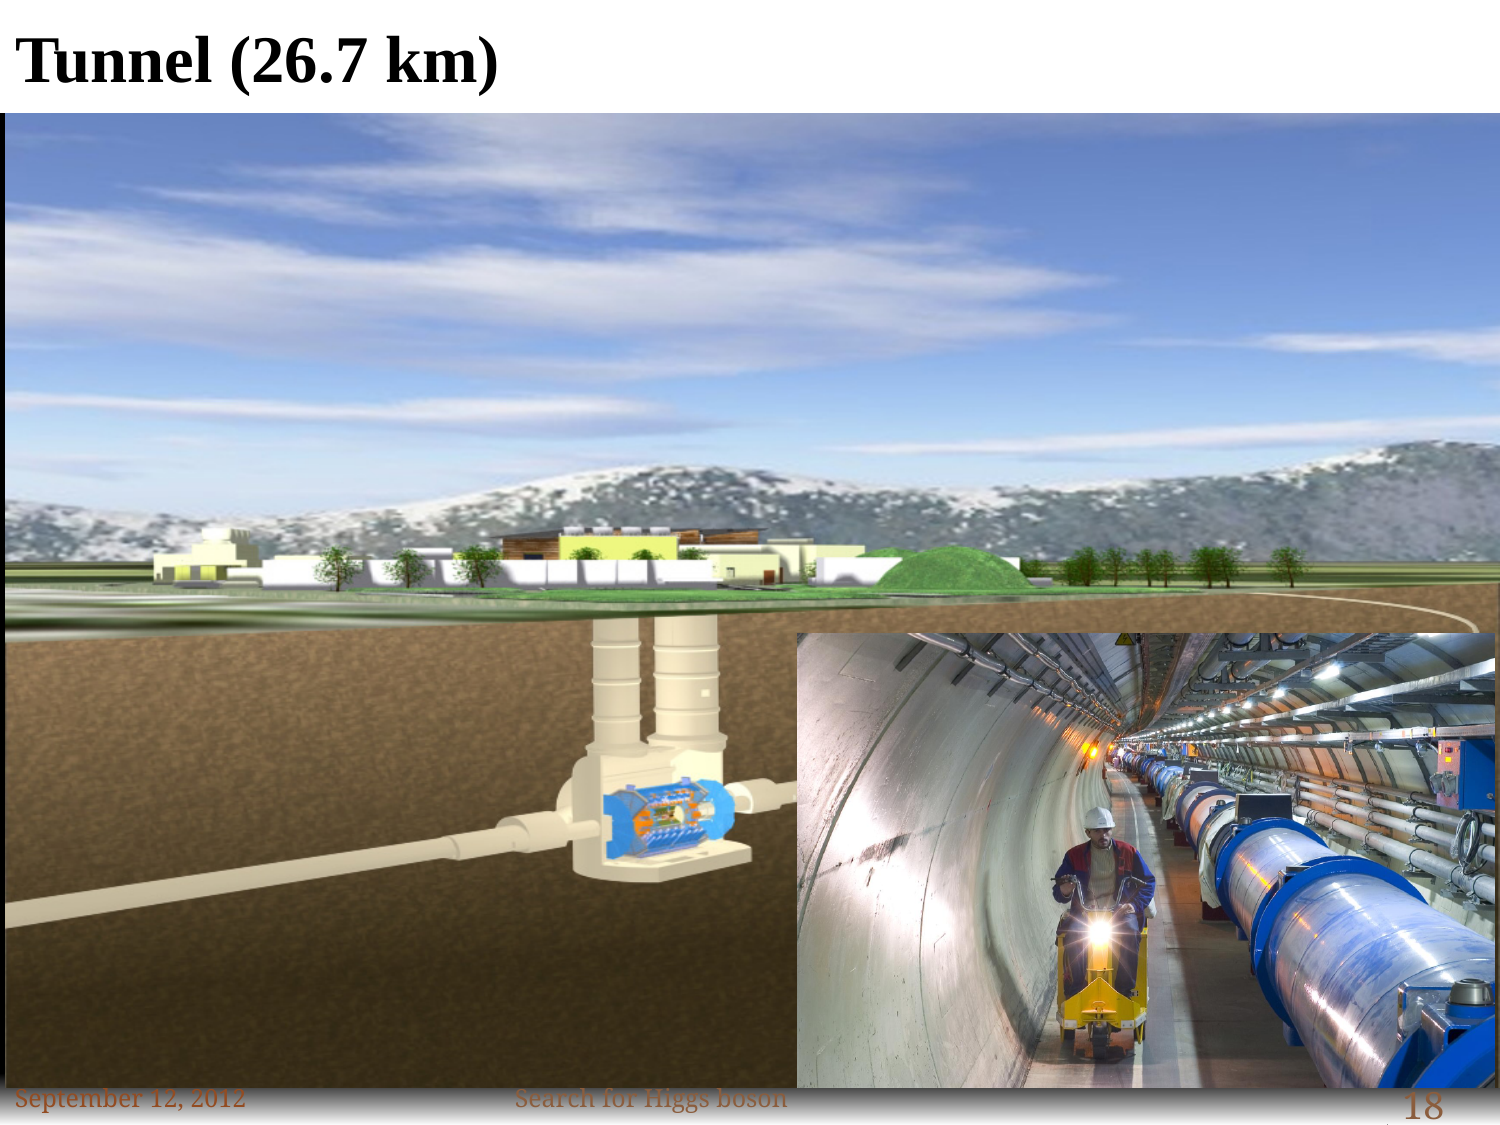

# Tunnel (26.7 km)
September 12, 2012
Search for Higgs boson